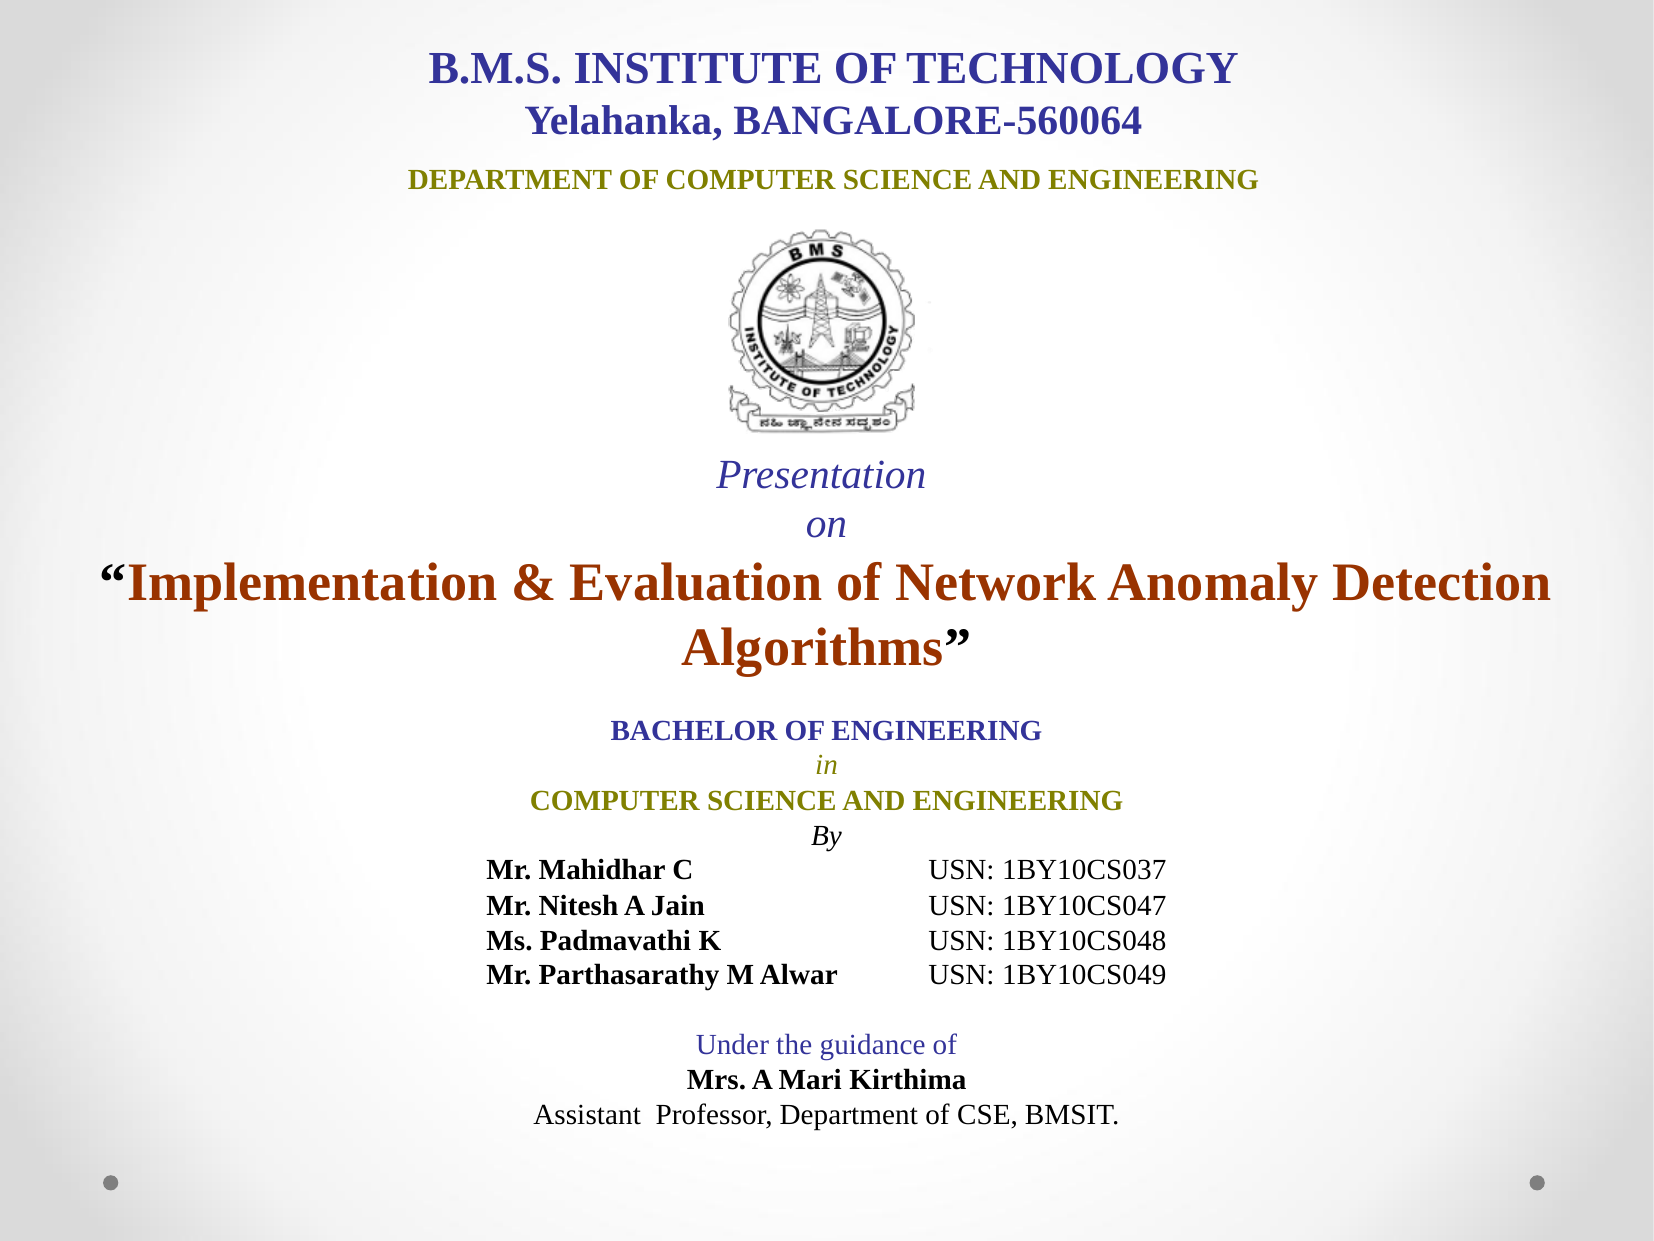

B.M.S. INSTITUTE OF TECHNOLOGY
Yelahanka, BANGALORE-560064
DEPARTMENT OF COMPUTER SCIENCE AND ENGINEERING
Presentation
on
“Implementation & Evaluation of Network Anomaly Detection Algorithms”
BACHELOR OF ENGINEERING
in
COMPUTER SCIENCE AND ENGINEERING
By
Mr. Mahidhar C				USN: 1BY10CS037
Mr. Nitesh A Jain				USN: 1BY10CS047
Ms. Padmavathi K			USN: 1BY10CS048
Mr. Parthasarathy M Alwar		USN: 1BY10CS049
Under the guidance of
Mrs. A Mari Kirthima
Assistant Professor, Department of CSE, BMSIT.